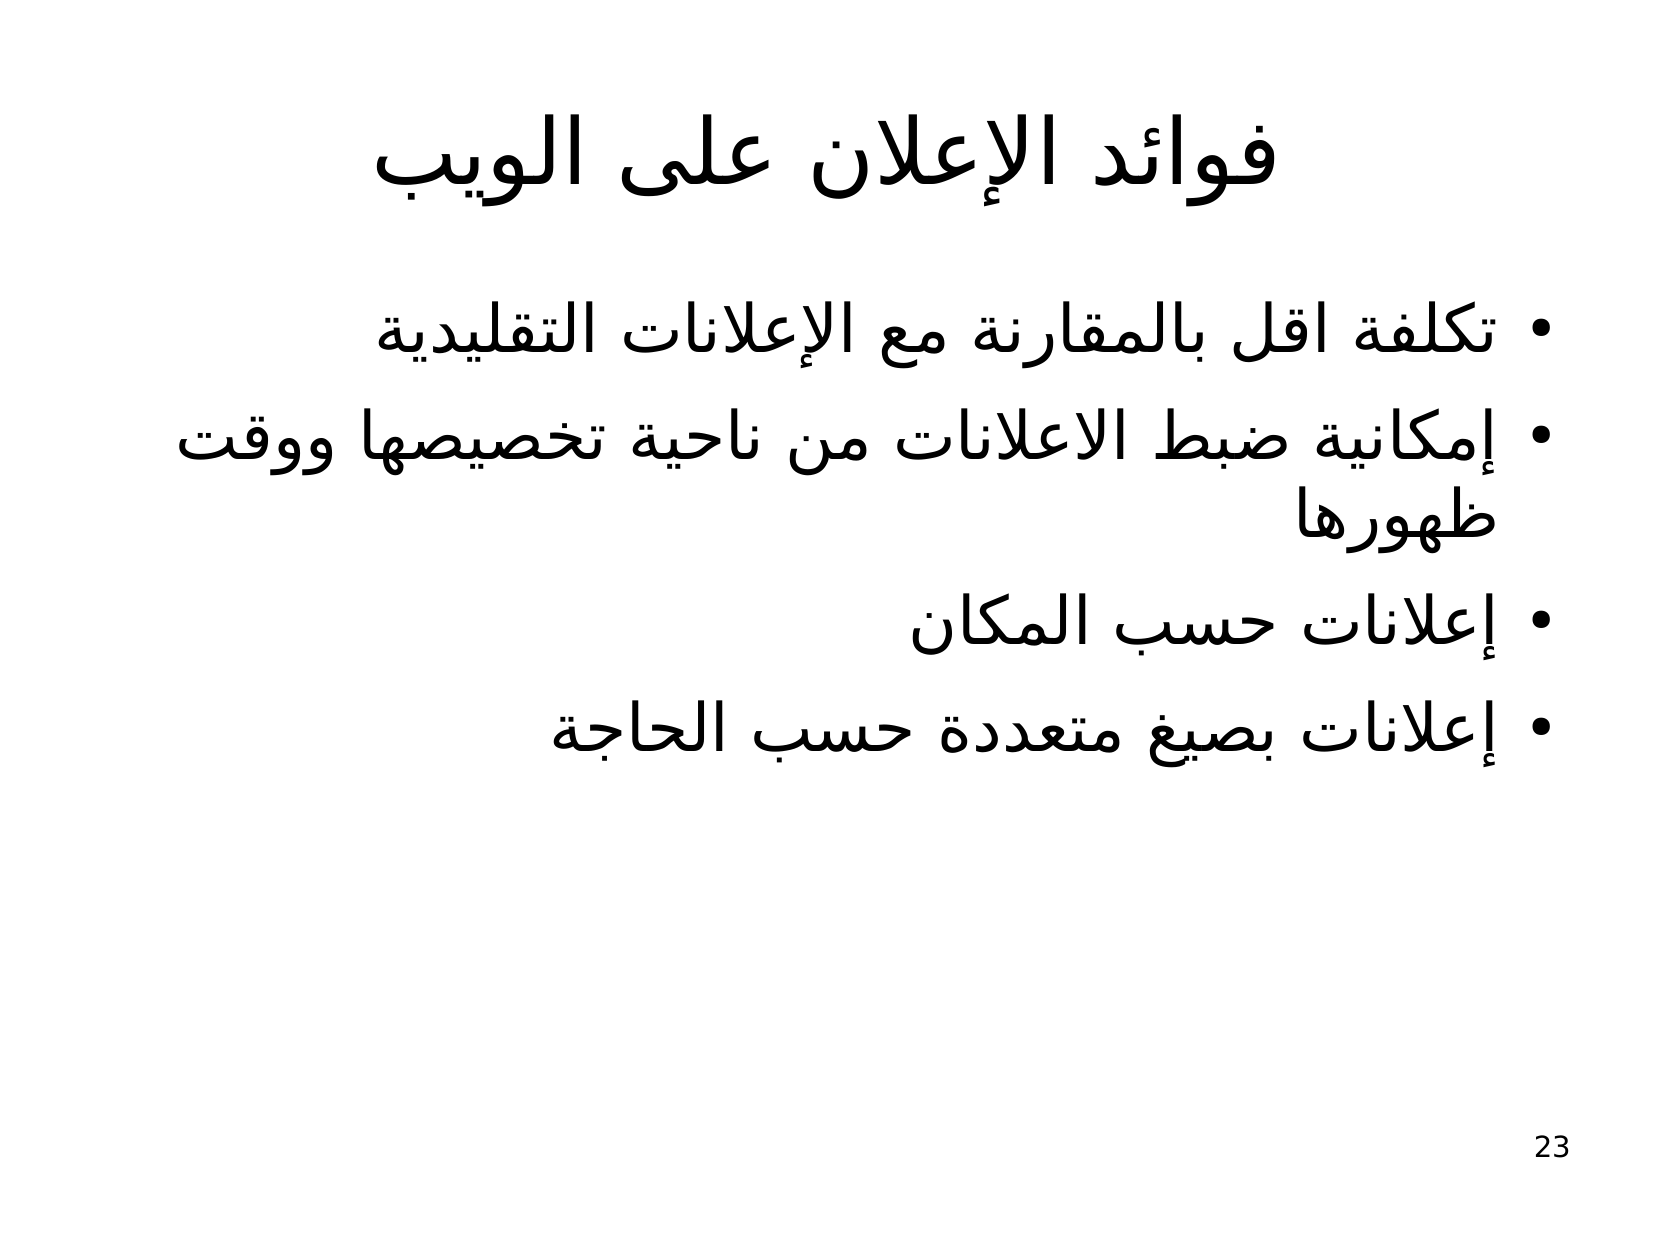

# فوائد الإعلان على الويب
تكلفة اقل بالمقارنة مع الإعلانات التقليدية
إمكانية ضبط الاعلانات من ناحية تخصيصها ووقت ظهورها
إعلانات حسب المكان
إعلانات بصيغ متعددة حسب الحاجة
23